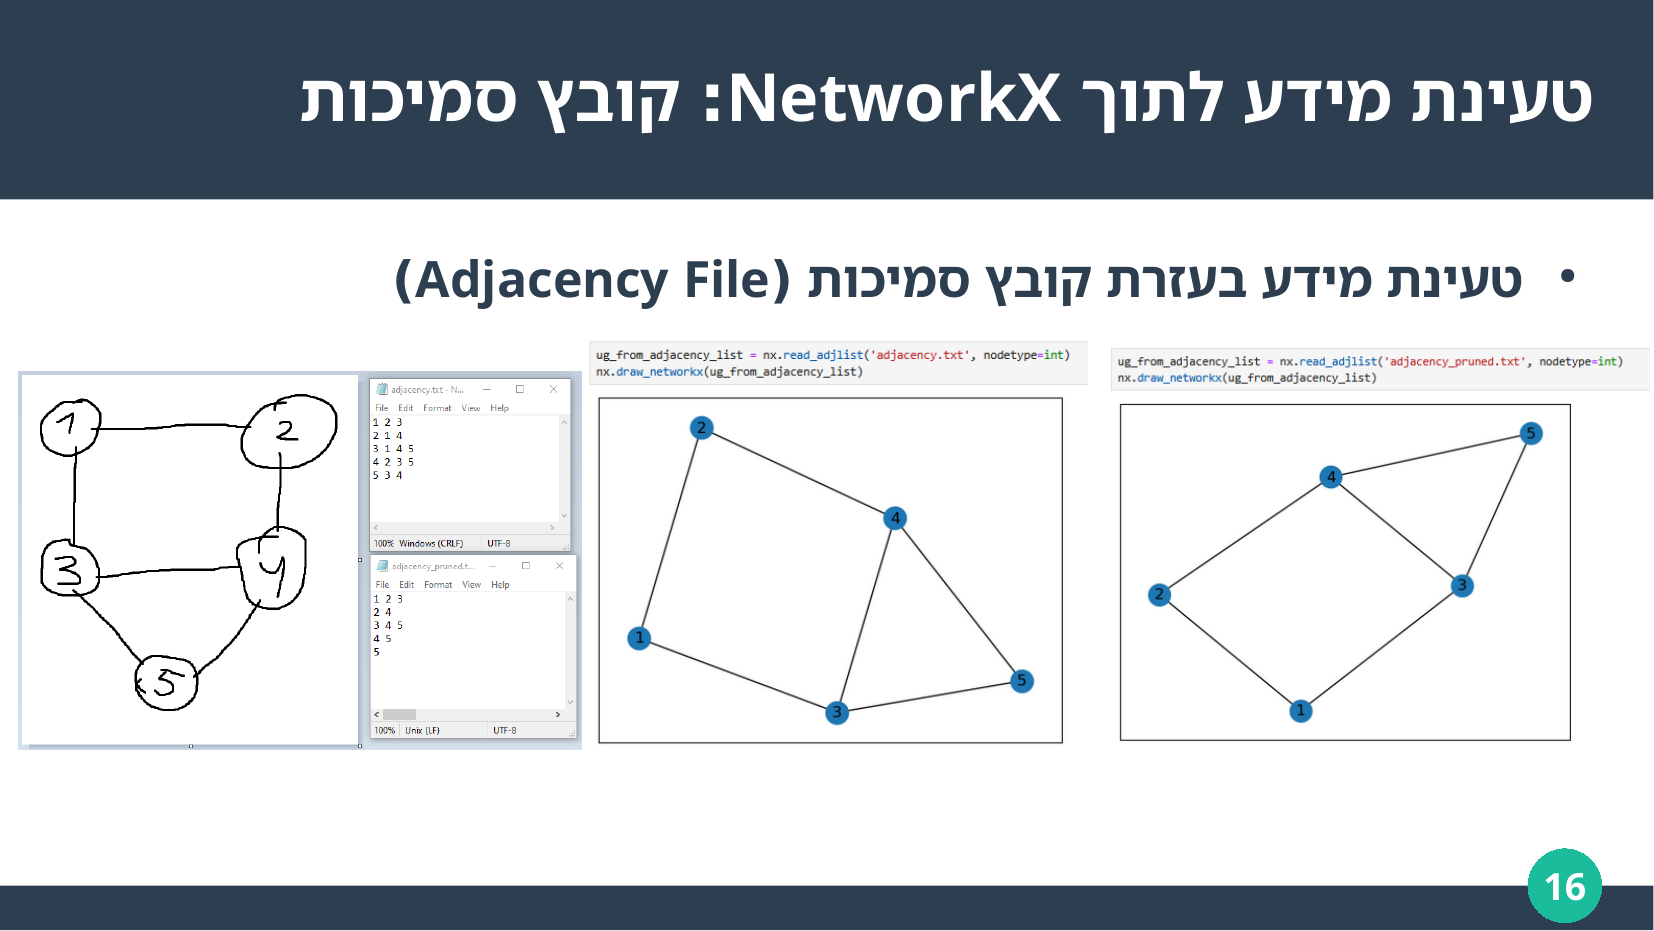

# טעינת מידע לתוך NetworkX: קובץ סמיכות
טעינת מידע בעזרת קובץ סמיכות (Adjacency File)
16